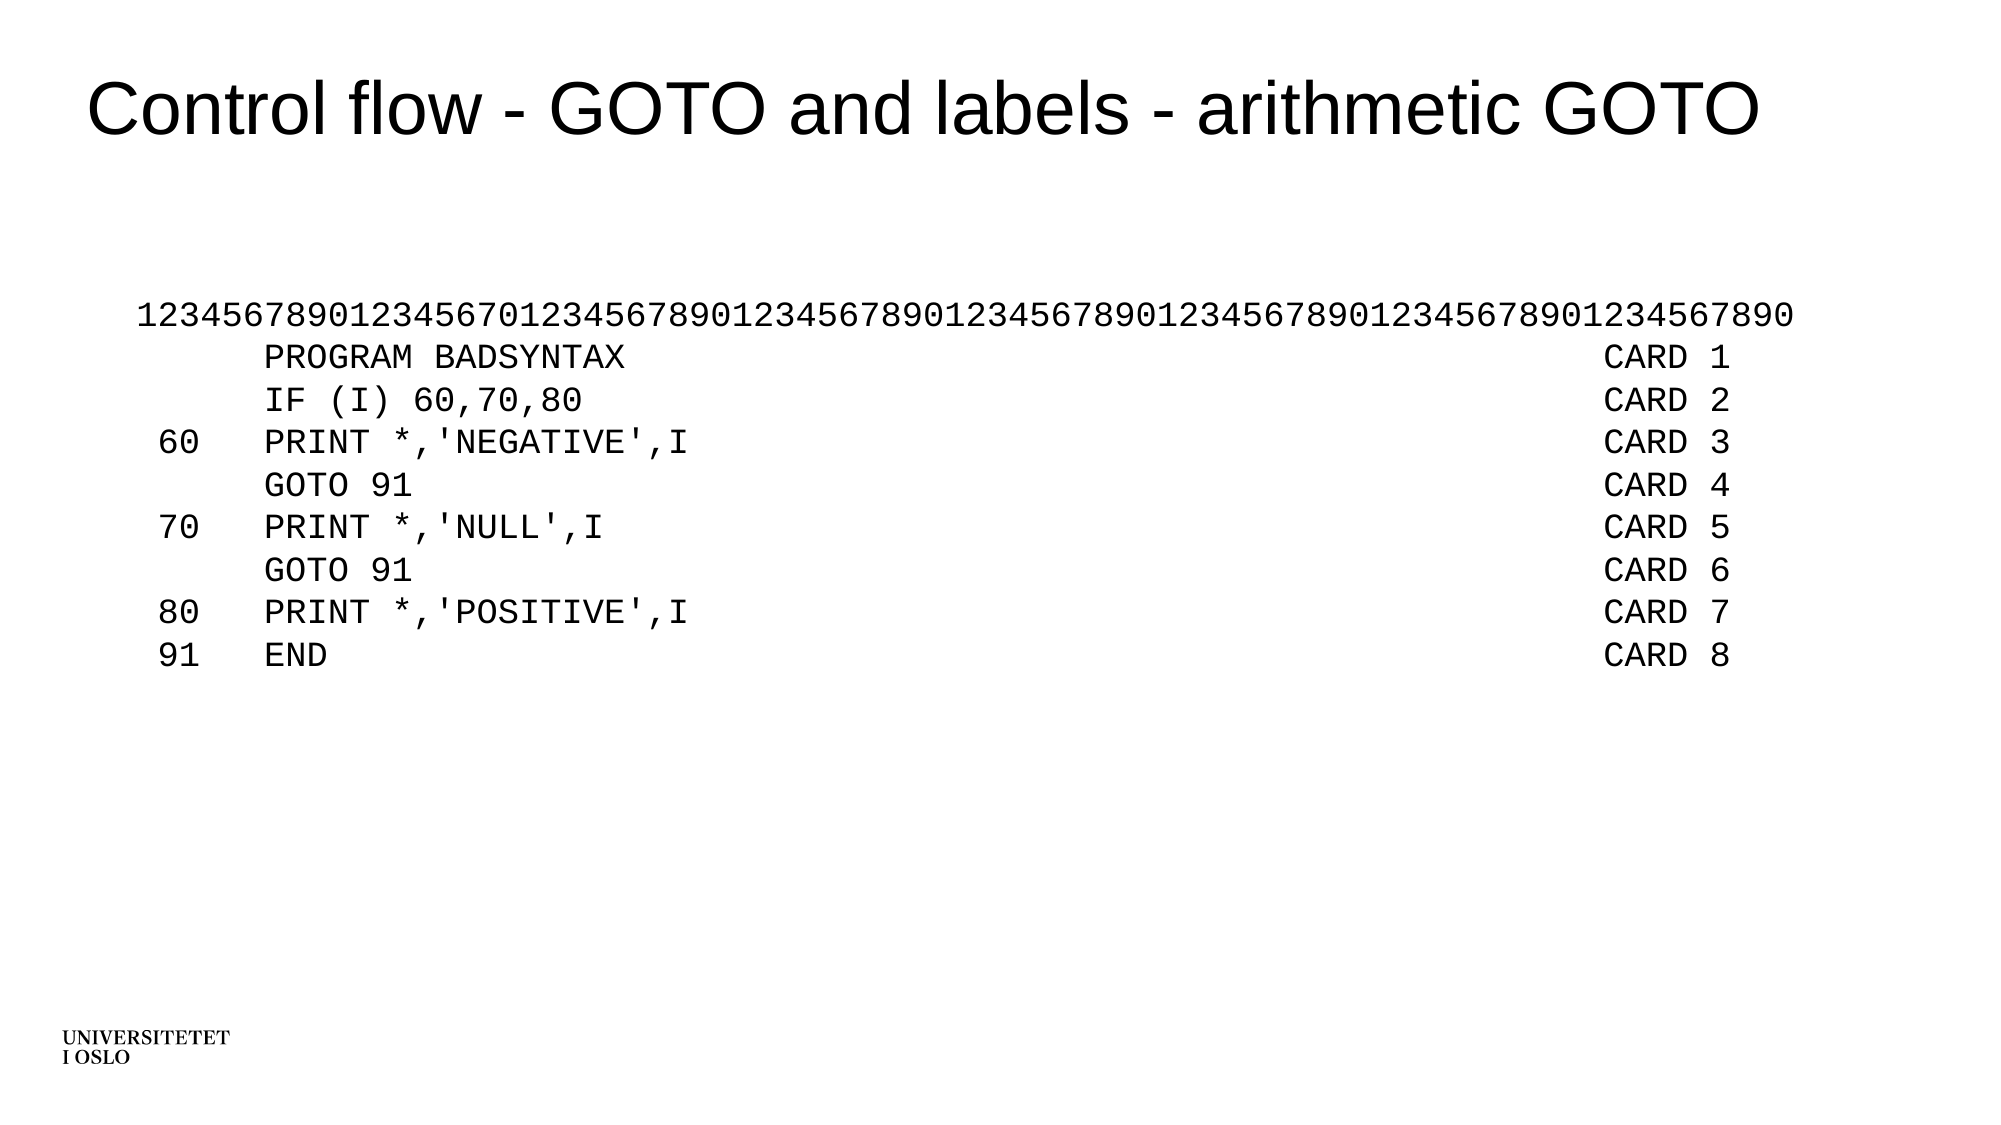

# Control flow - GOTO and labels - arithmetic GOTO
123456789012345670123456789012345678901234567890123456789012345678901234567890
 PROGRAM BADSYNTAX CARD 1
 IF (I) 60,70,80 CARD 2
 60 PRINT *,'NEGATIVE',I CARD 3
 GOTO 91 CARD 4
 70 PRINT *,'NULL',I CARD 5
 GOTO 91 CARD 6
 80 PRINT *,'POSITIVE',I CARD 7
 91 END CARD 8